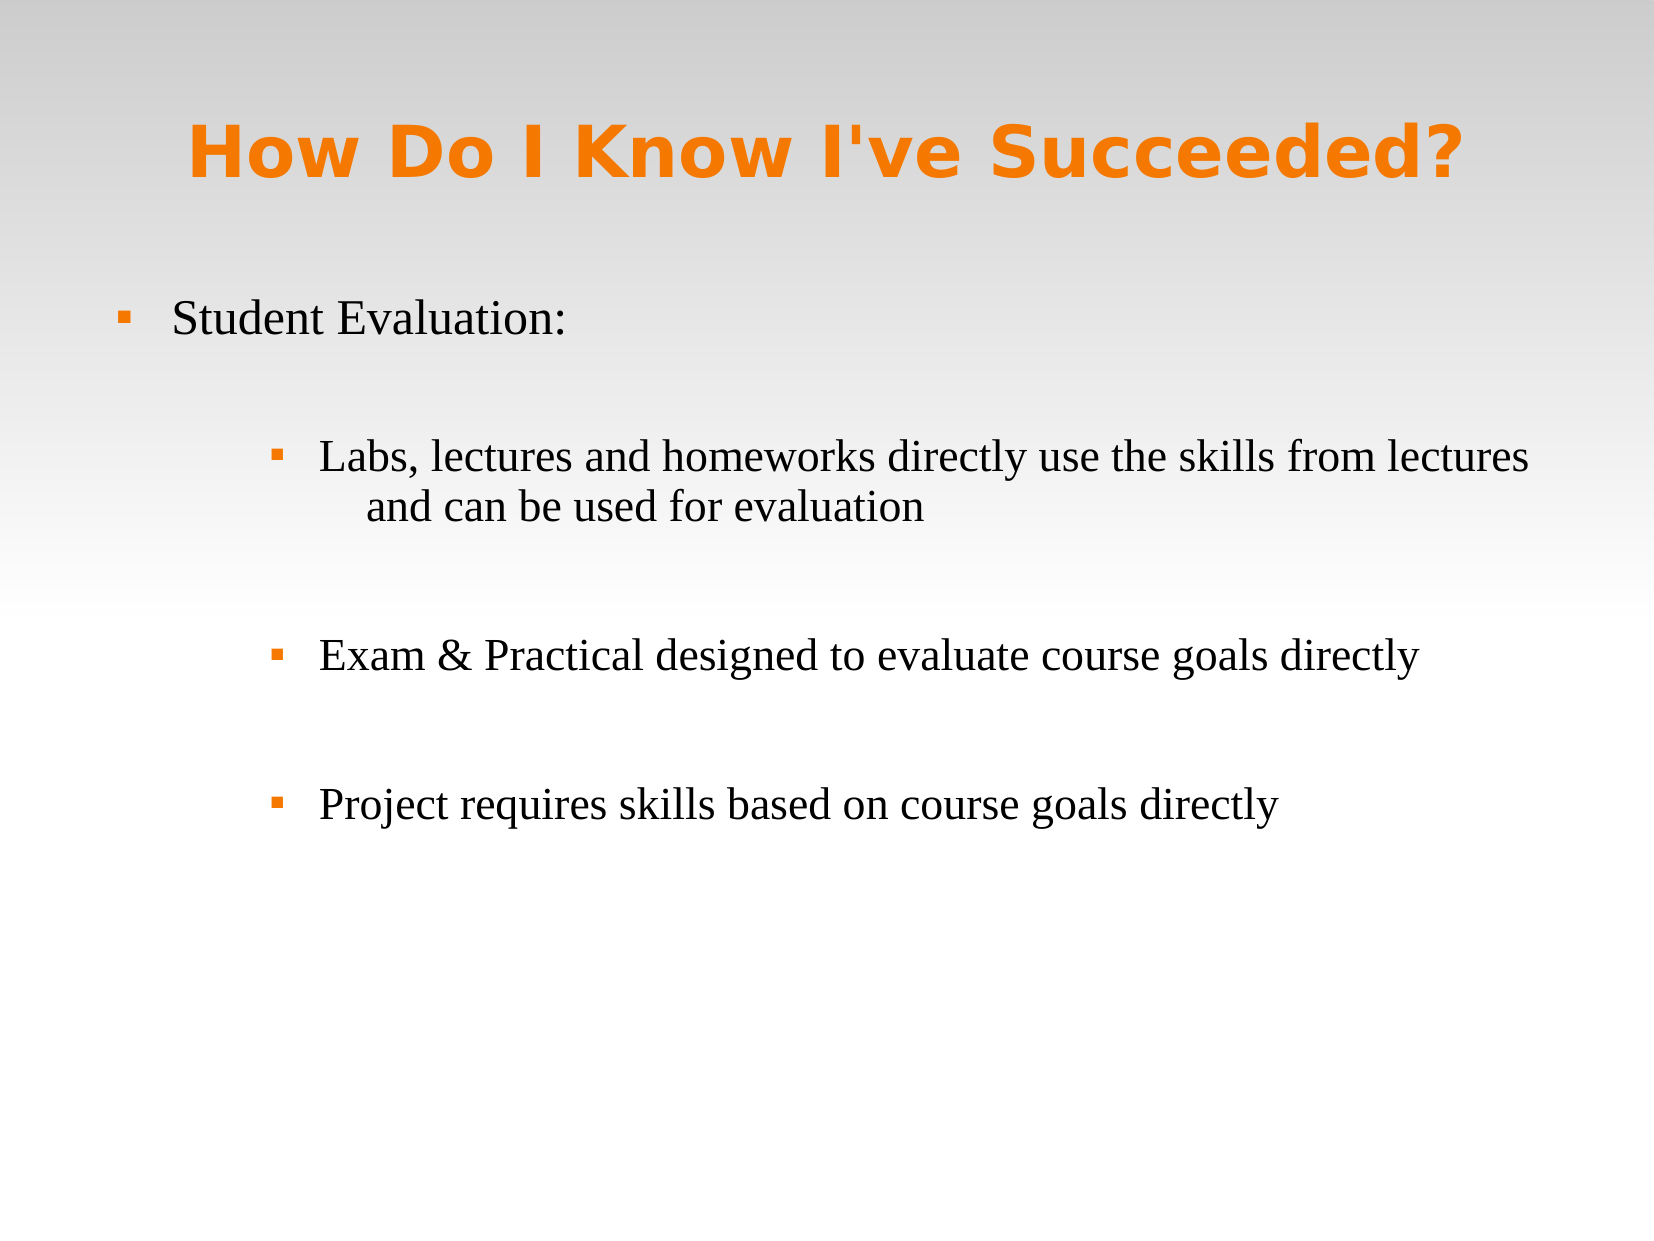

# How Do I Know I've Succeeded?
Student Evaluation:
Labs, lectures and homeworks directly use the skills from lectures and can be used for evaluation
Exam & Practical designed to evaluate course goals directly
Project requires skills based on course goals directly